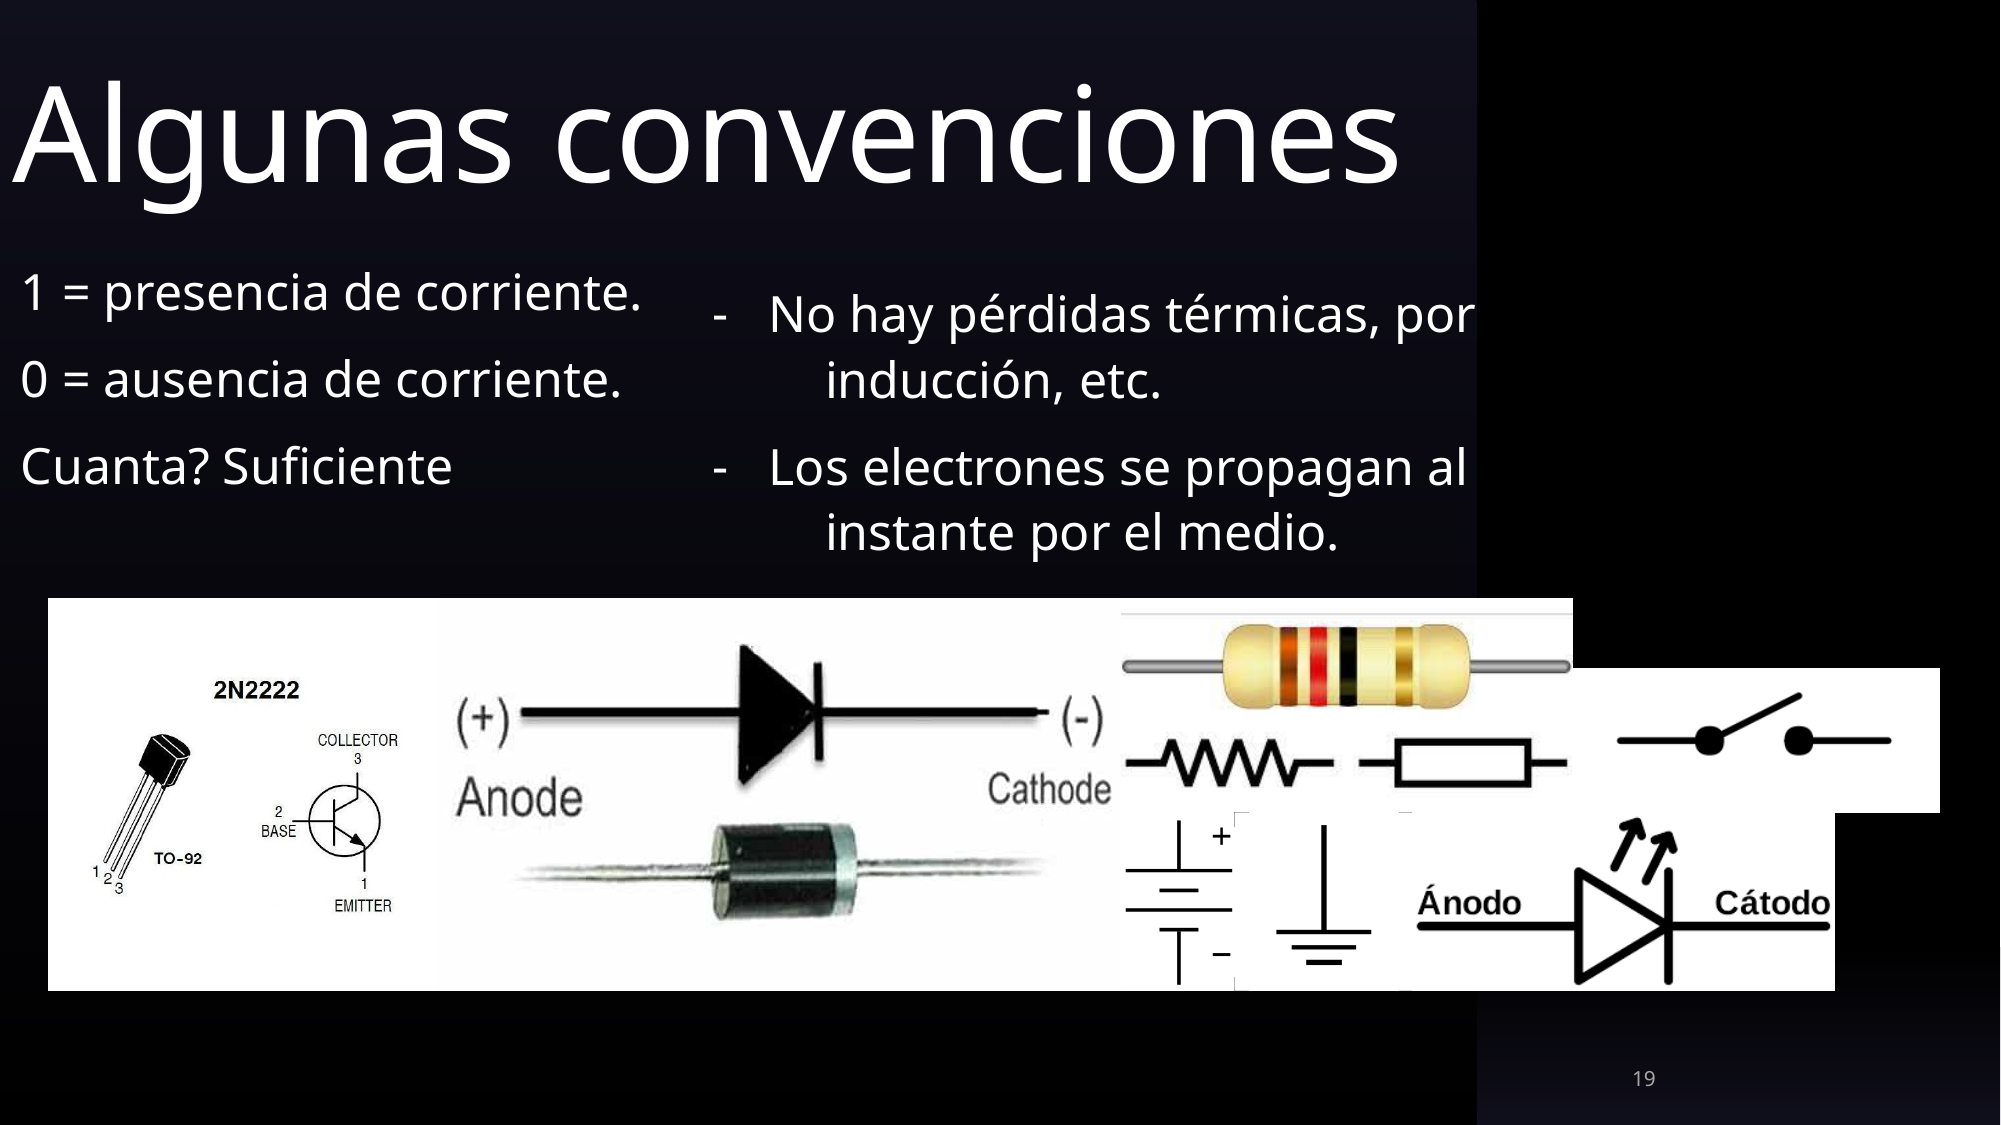

# Algunas convenciones
1 = presencia de corriente.
0 = ausencia de corriente.
Cuanta? Suficiente
No hay pérdidas térmicas, por inducción, etc.
Los electrones se propagan al instante por el medio.